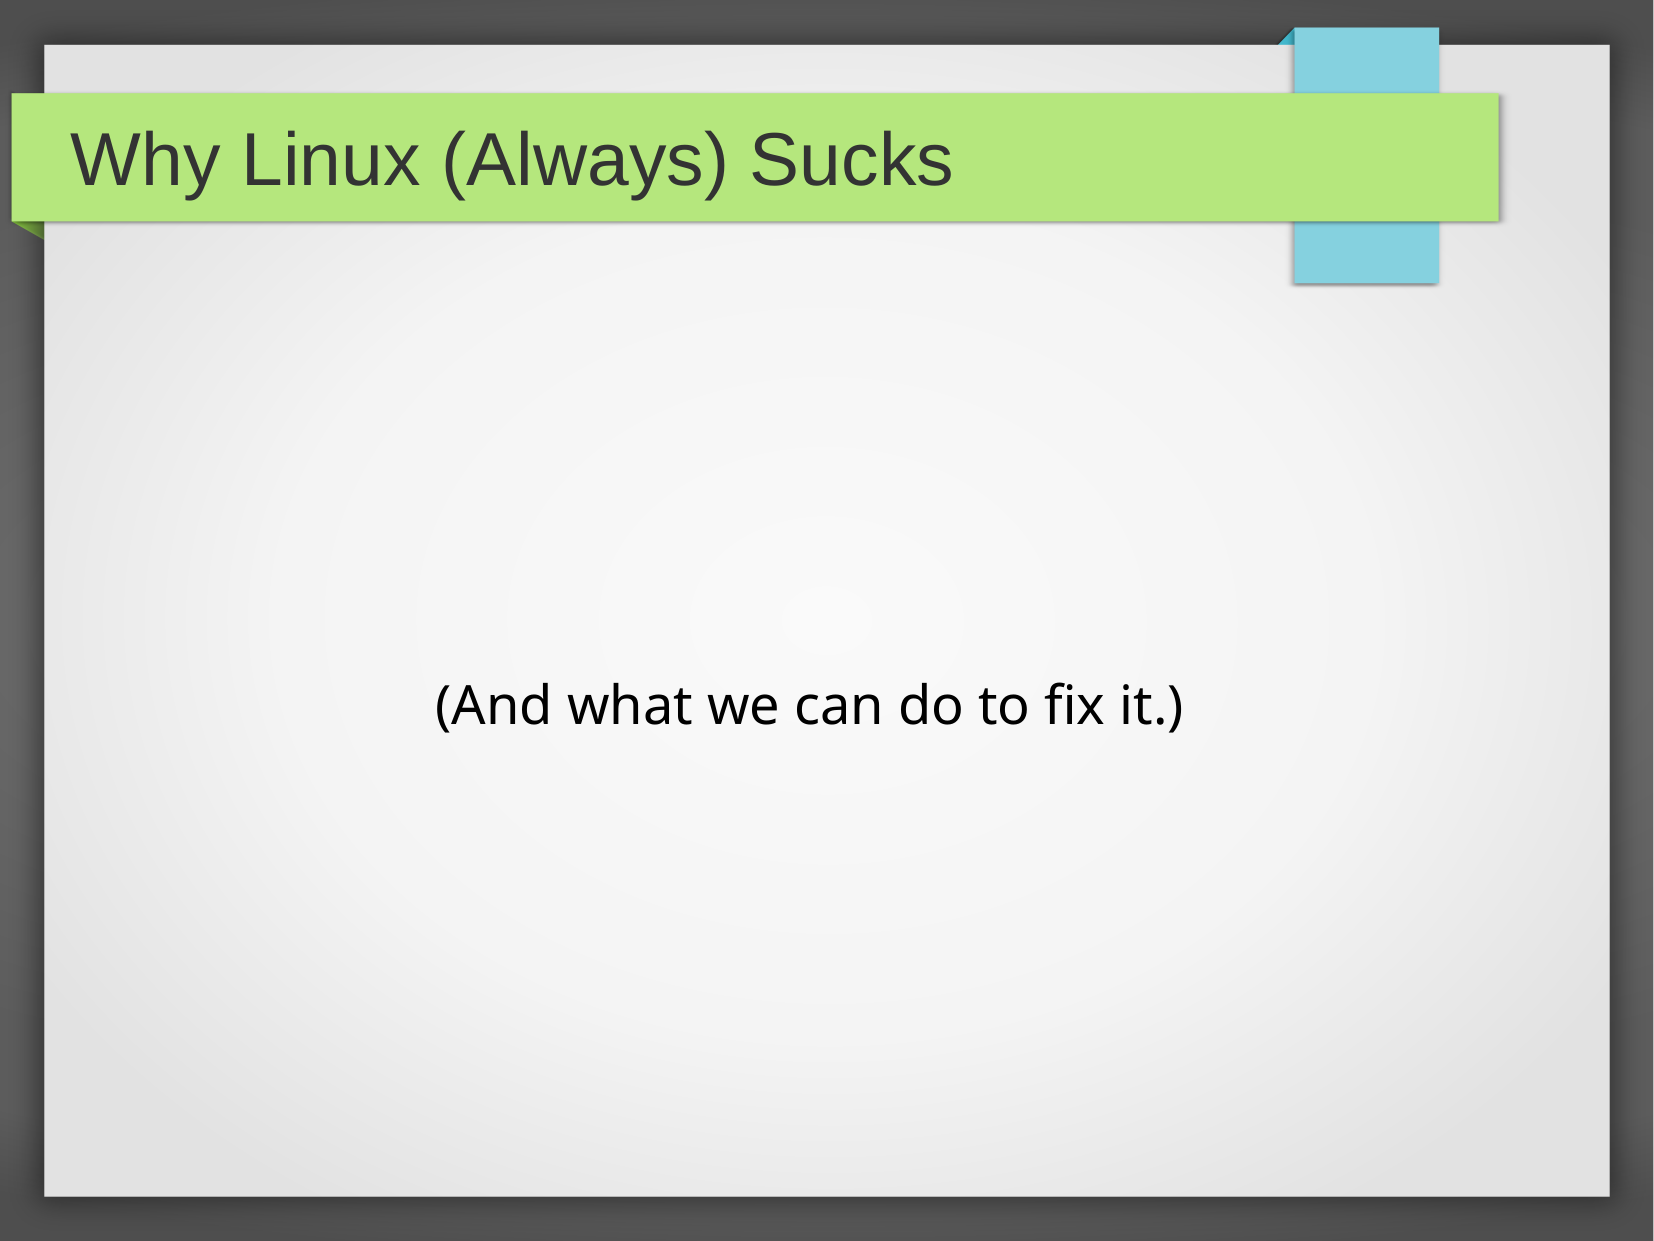

# Why Linux (Always) Sucks
(And what we can do to fix it.)